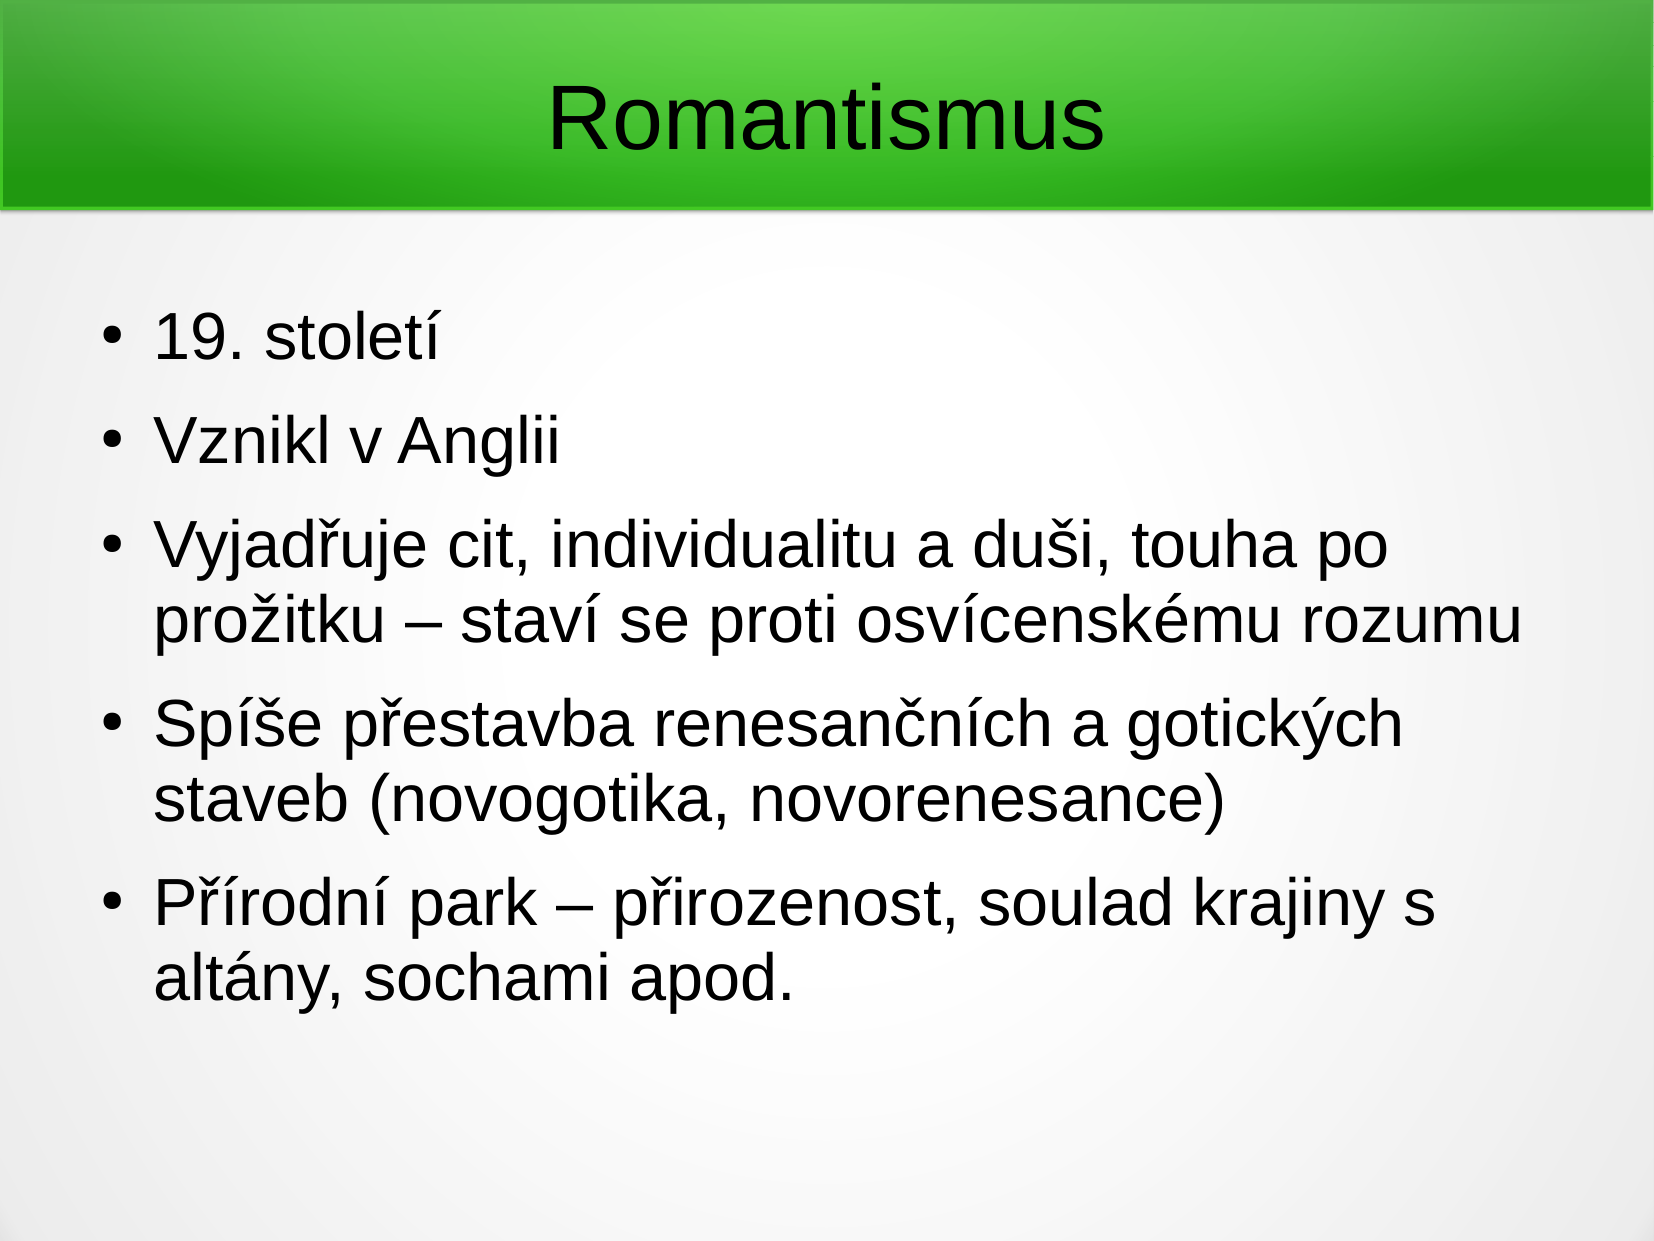

# Romantismus
19. století
Vznikl v Anglii
Vyjadřuje cit, individualitu a duši, touha po prožitku – staví se proti osvícenskému rozumu
Spíše přestavba renesančních a gotických staveb (novogotika, novorenesance)
Přírodní park – přirozenost, soulad krajiny s altány, sochami apod.